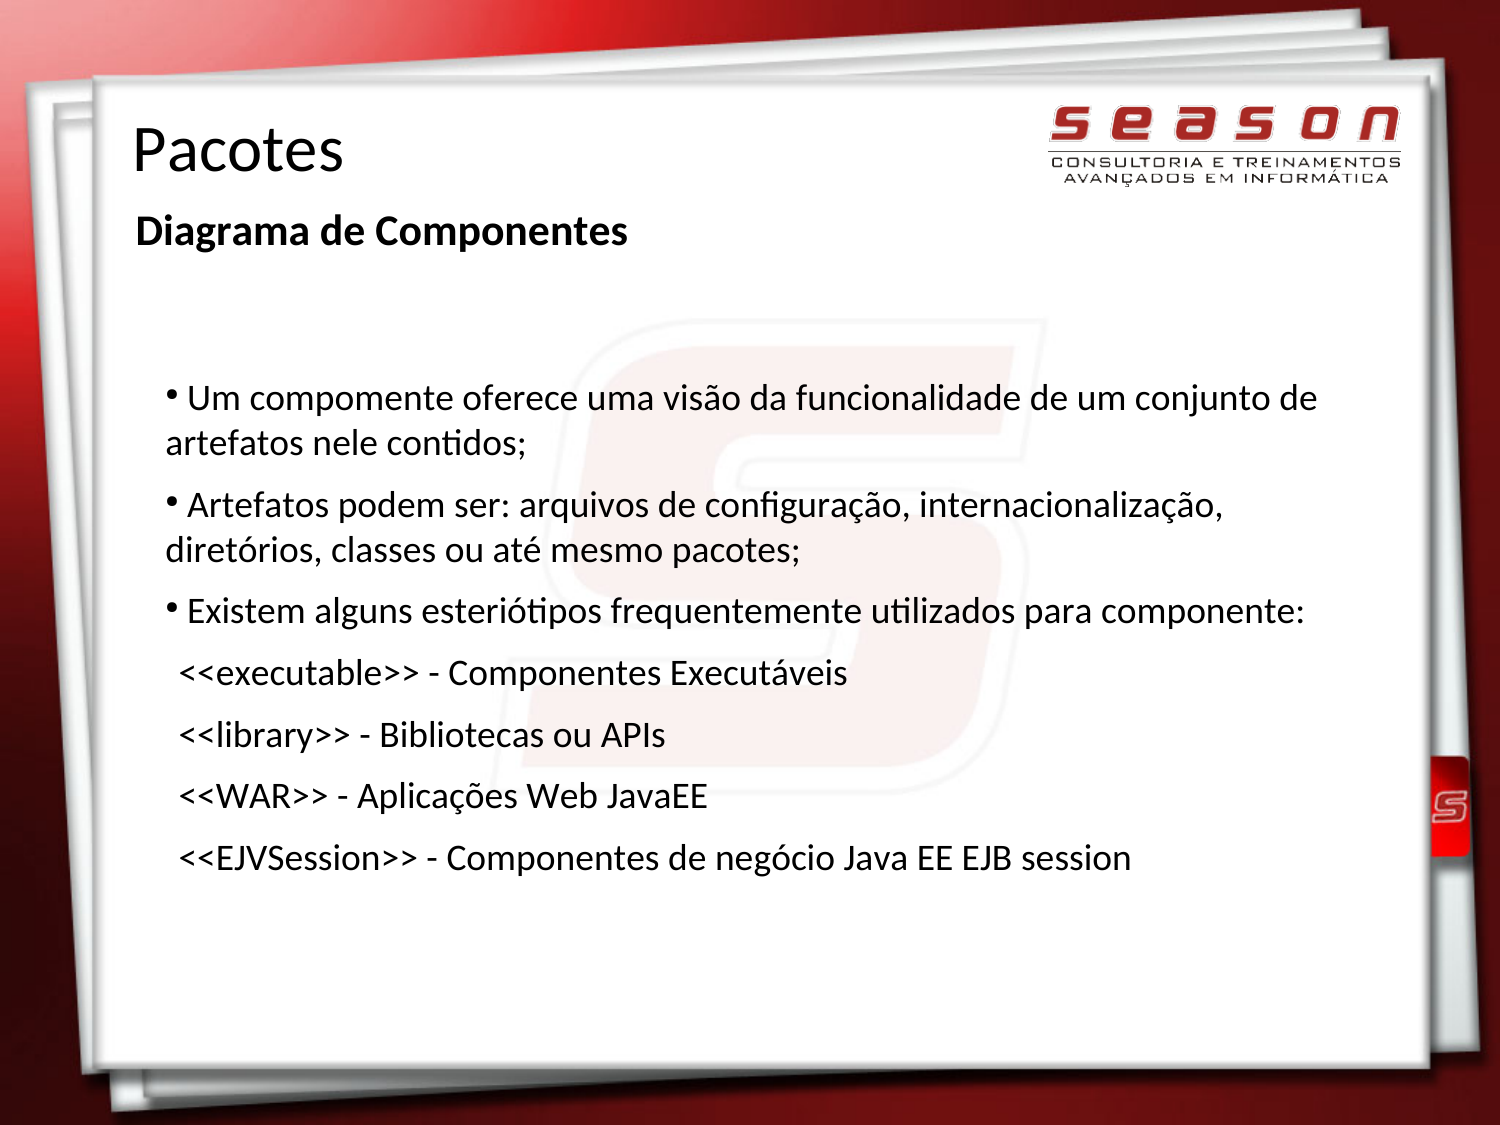

# Pacotes
Diagrama de Componentes
 Um compomente oferece uma visão da funcionalidade de um conjunto de artefatos nele contidos;
 Artefatos podem ser: arquivos de configuração, internacionalização, diretórios, classes ou até mesmo pacotes;
 Existem alguns esteriótipos frequentemente utilizados para componente:
<<executable>> - Componentes Executáveis
<<library>> - Bibliotecas ou APIs
<<WAR>> - Aplicações Web JavaEE
<<EJVSession>> - Componentes de negócio Java EE EJB session